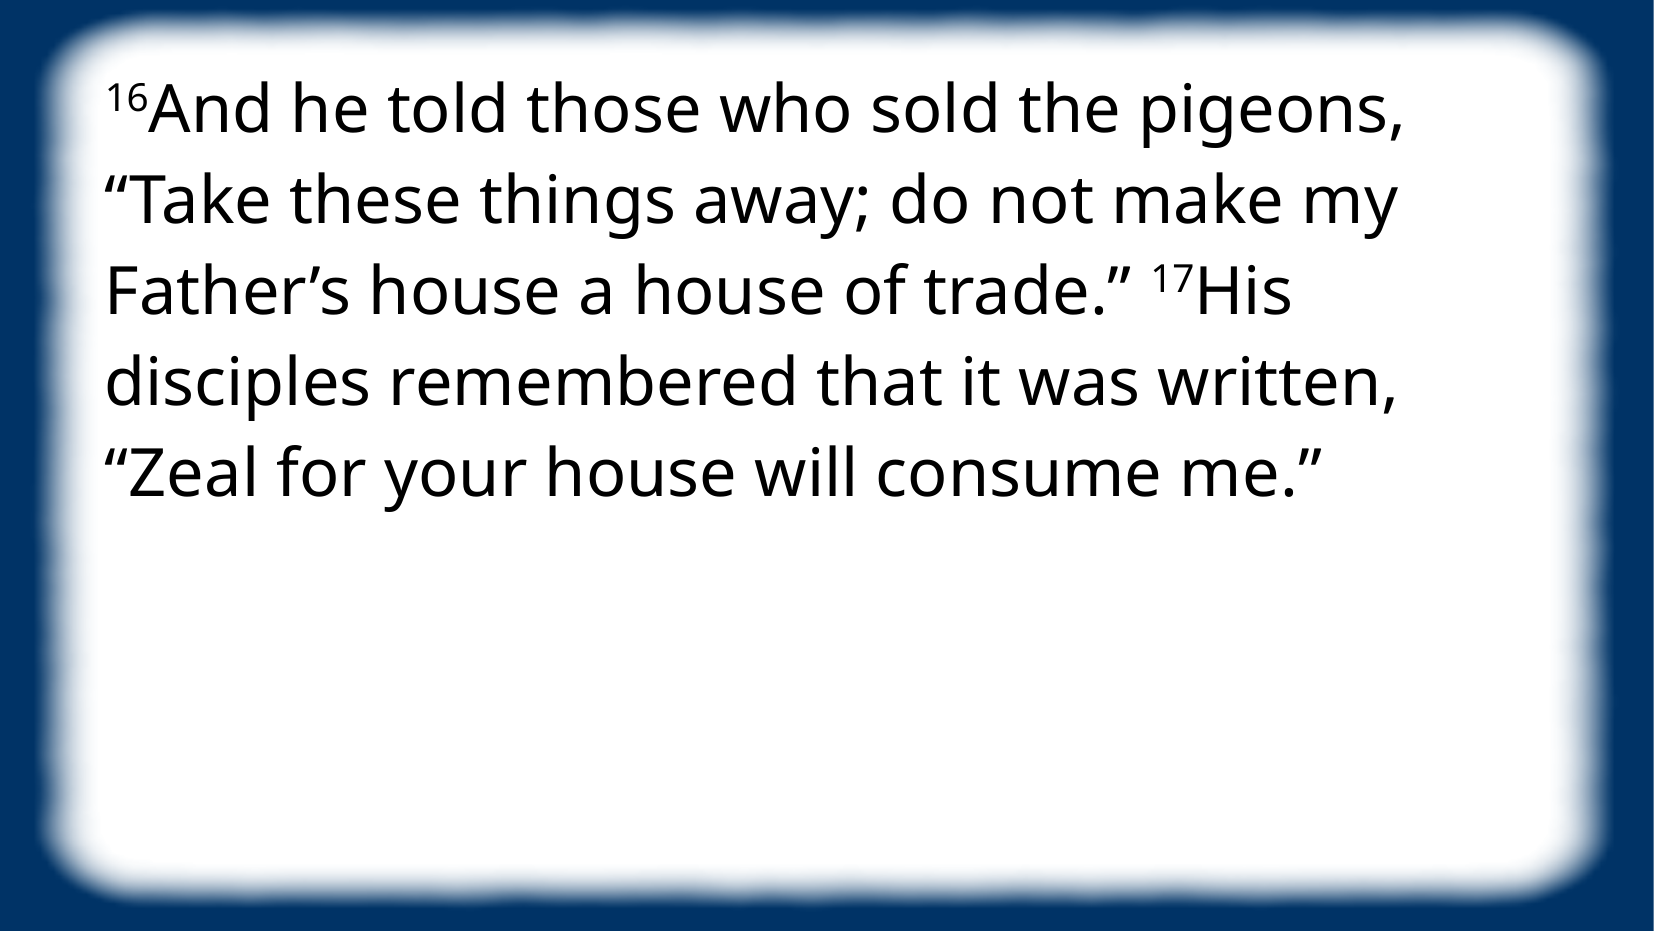

16And he told those who sold the pigeons, “Take these things away; do not make my Father’s house a house of trade.” 17His disciples remembered that it was written, “Zeal for your house will consume me.”